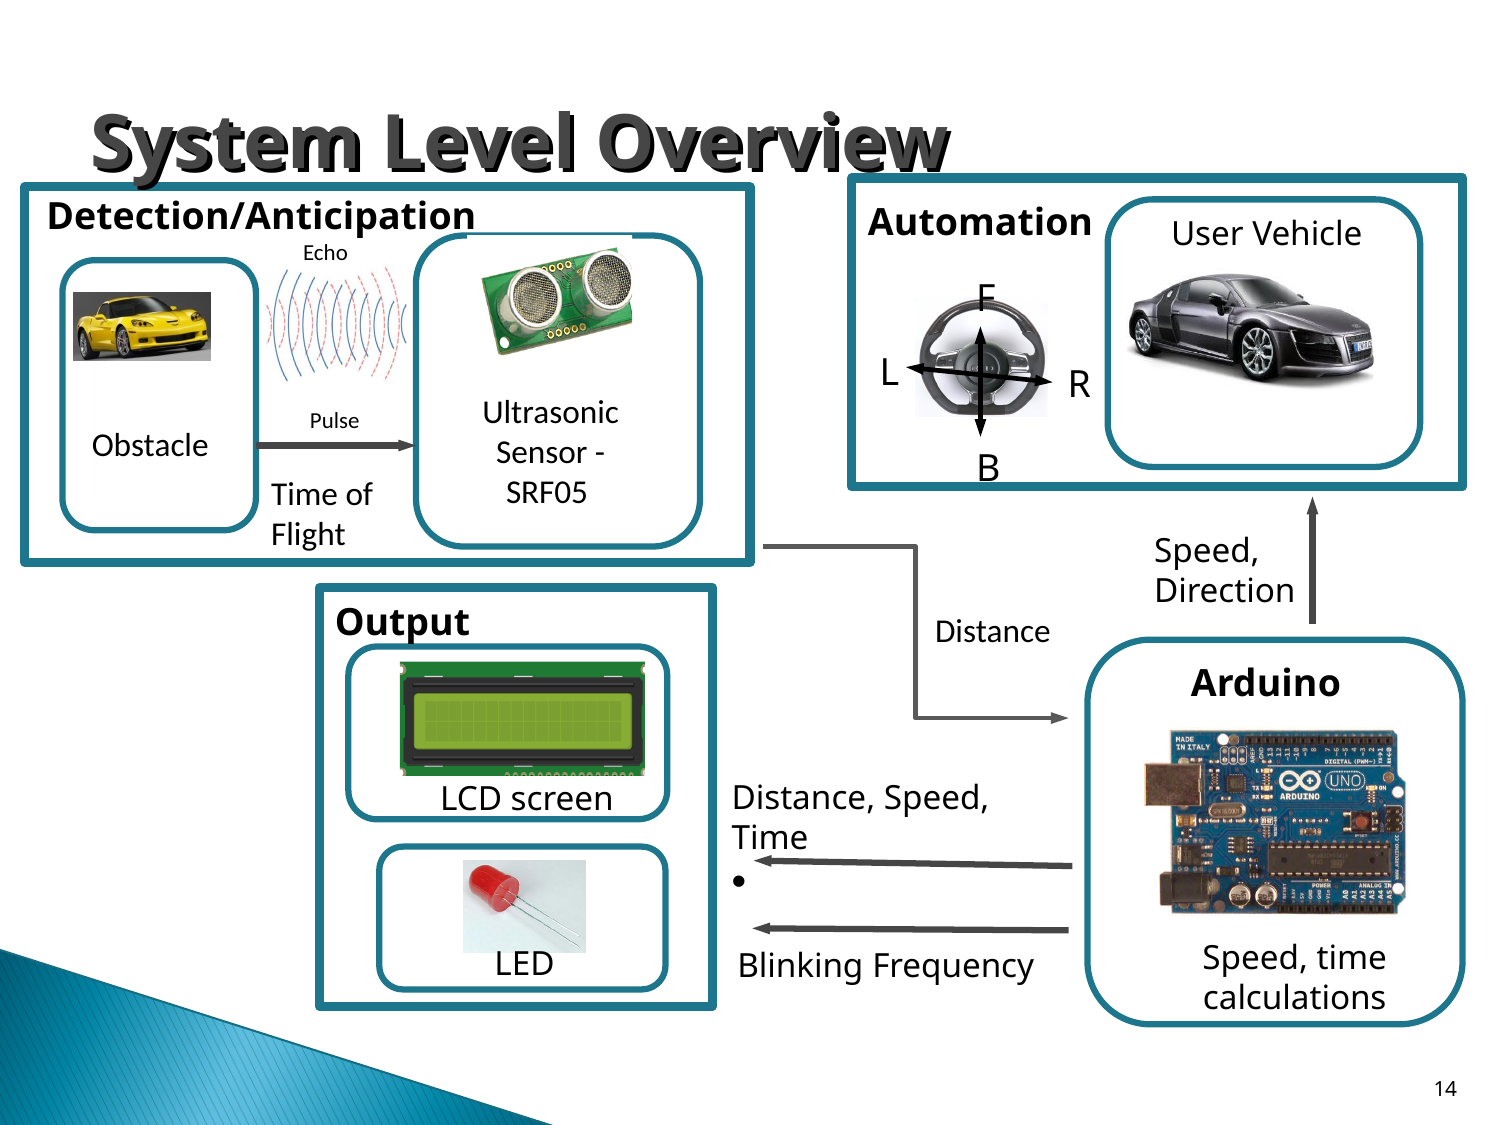

# System Level Overview
Detection/Anticipation
Automation
User Vehicle
Echo
Ultrasonic Sensor -SRF05
Pulse
Time of Flight
Obstacle
F
L
R
B
Speed, Direction
Output
Distance
 Arduino
Speed, time calculations
LCD screen
Distance, Speed, Time
LED
Blinking Frequency